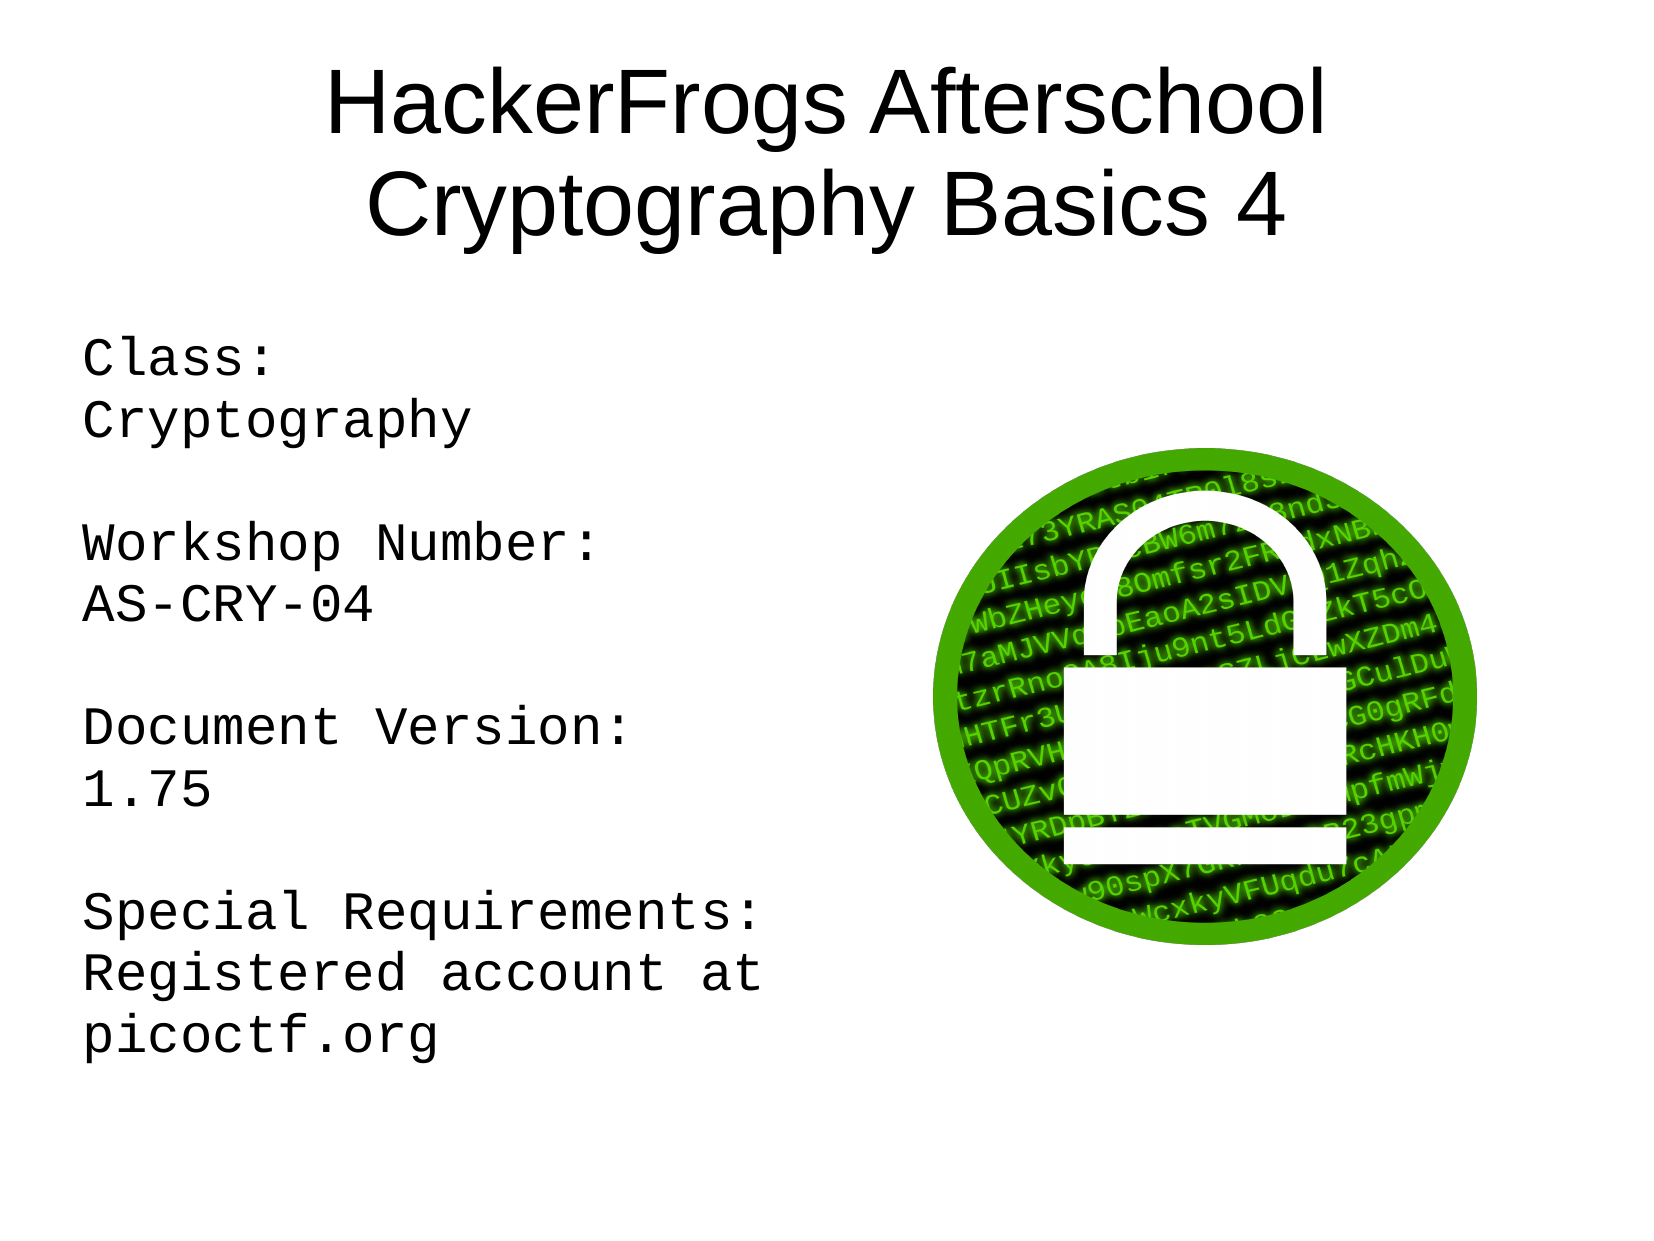

# HackerFrogs Afterschool Cryptography Basics 4
Class:
Cryptography
Workshop Number:
AS-CRY-04
Document Version:
1.75
Special Requirements:
Registered account at
picoctf.org